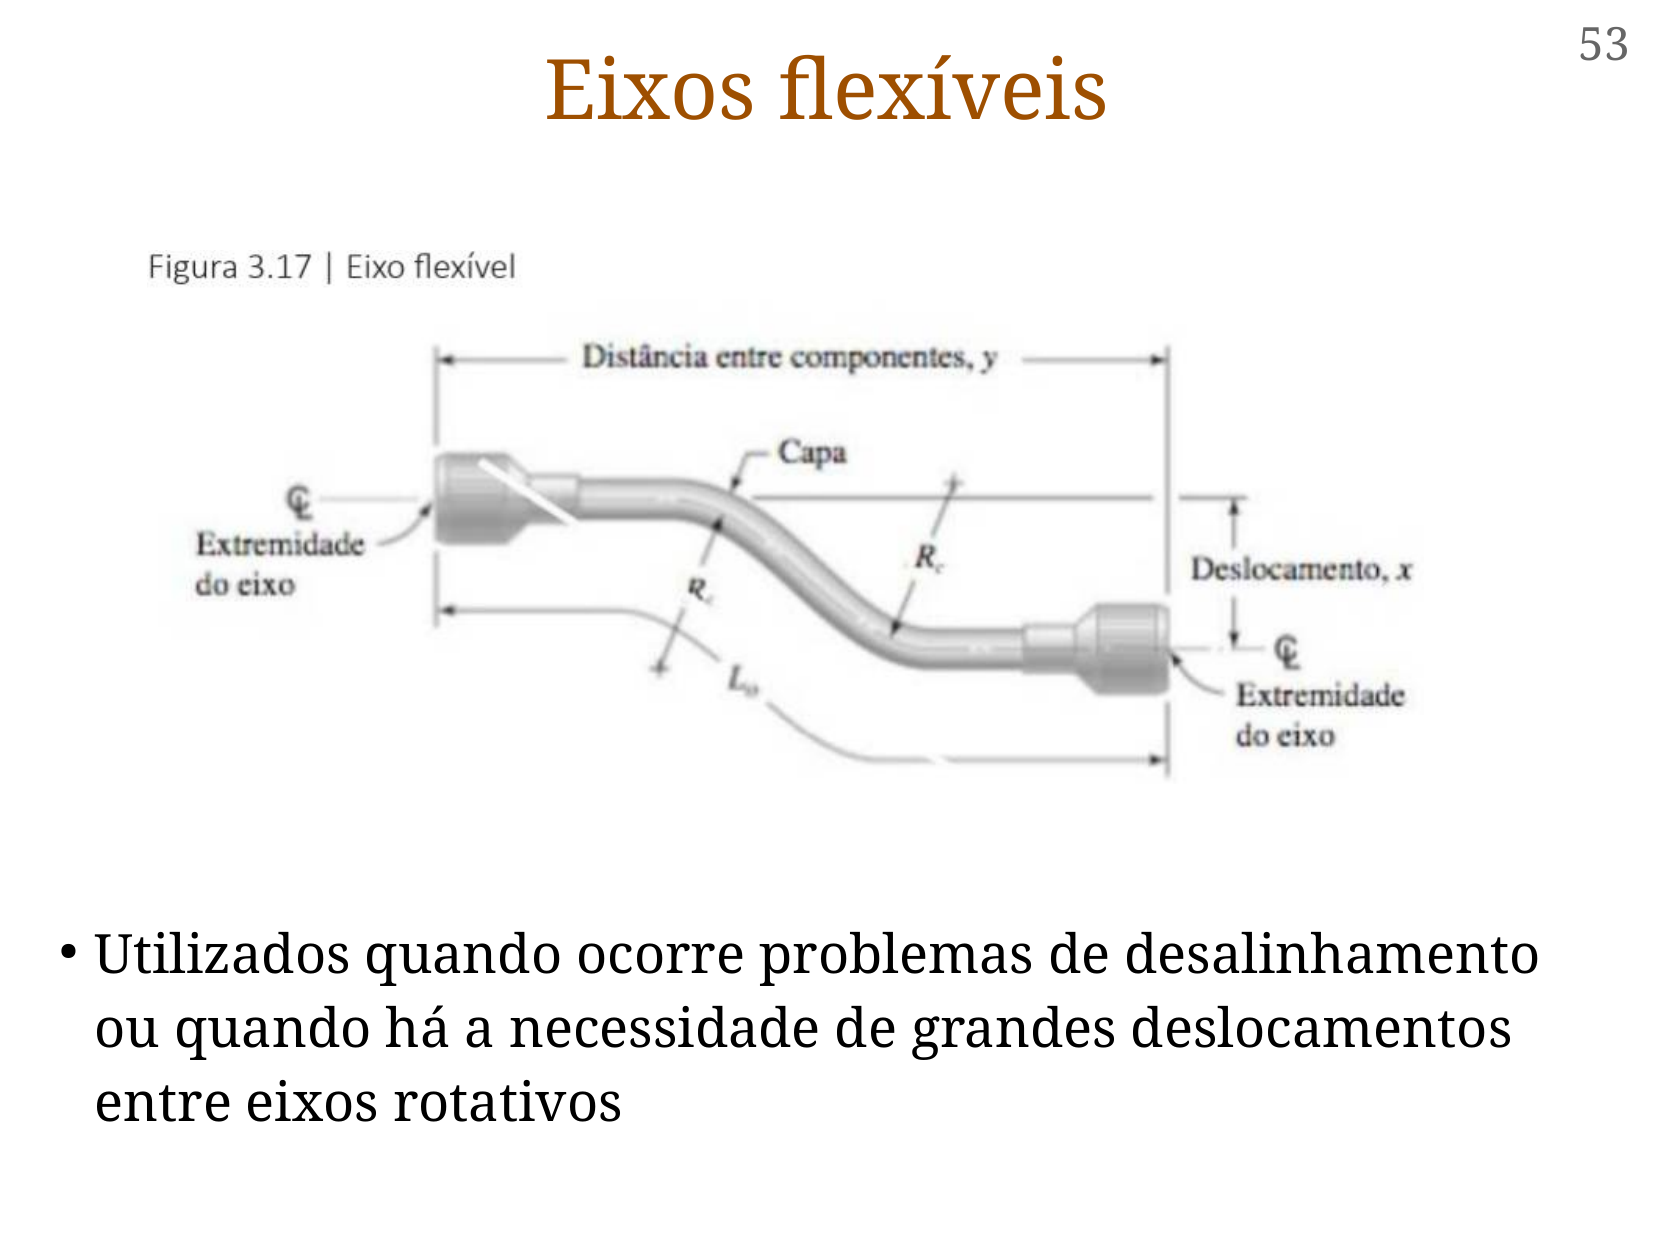

53
# Eixos flexíveis
Utilizados quando ocorre problemas de desalinhamento ou quando há a necessidade de grandes deslocamentos entre eixos rotativos